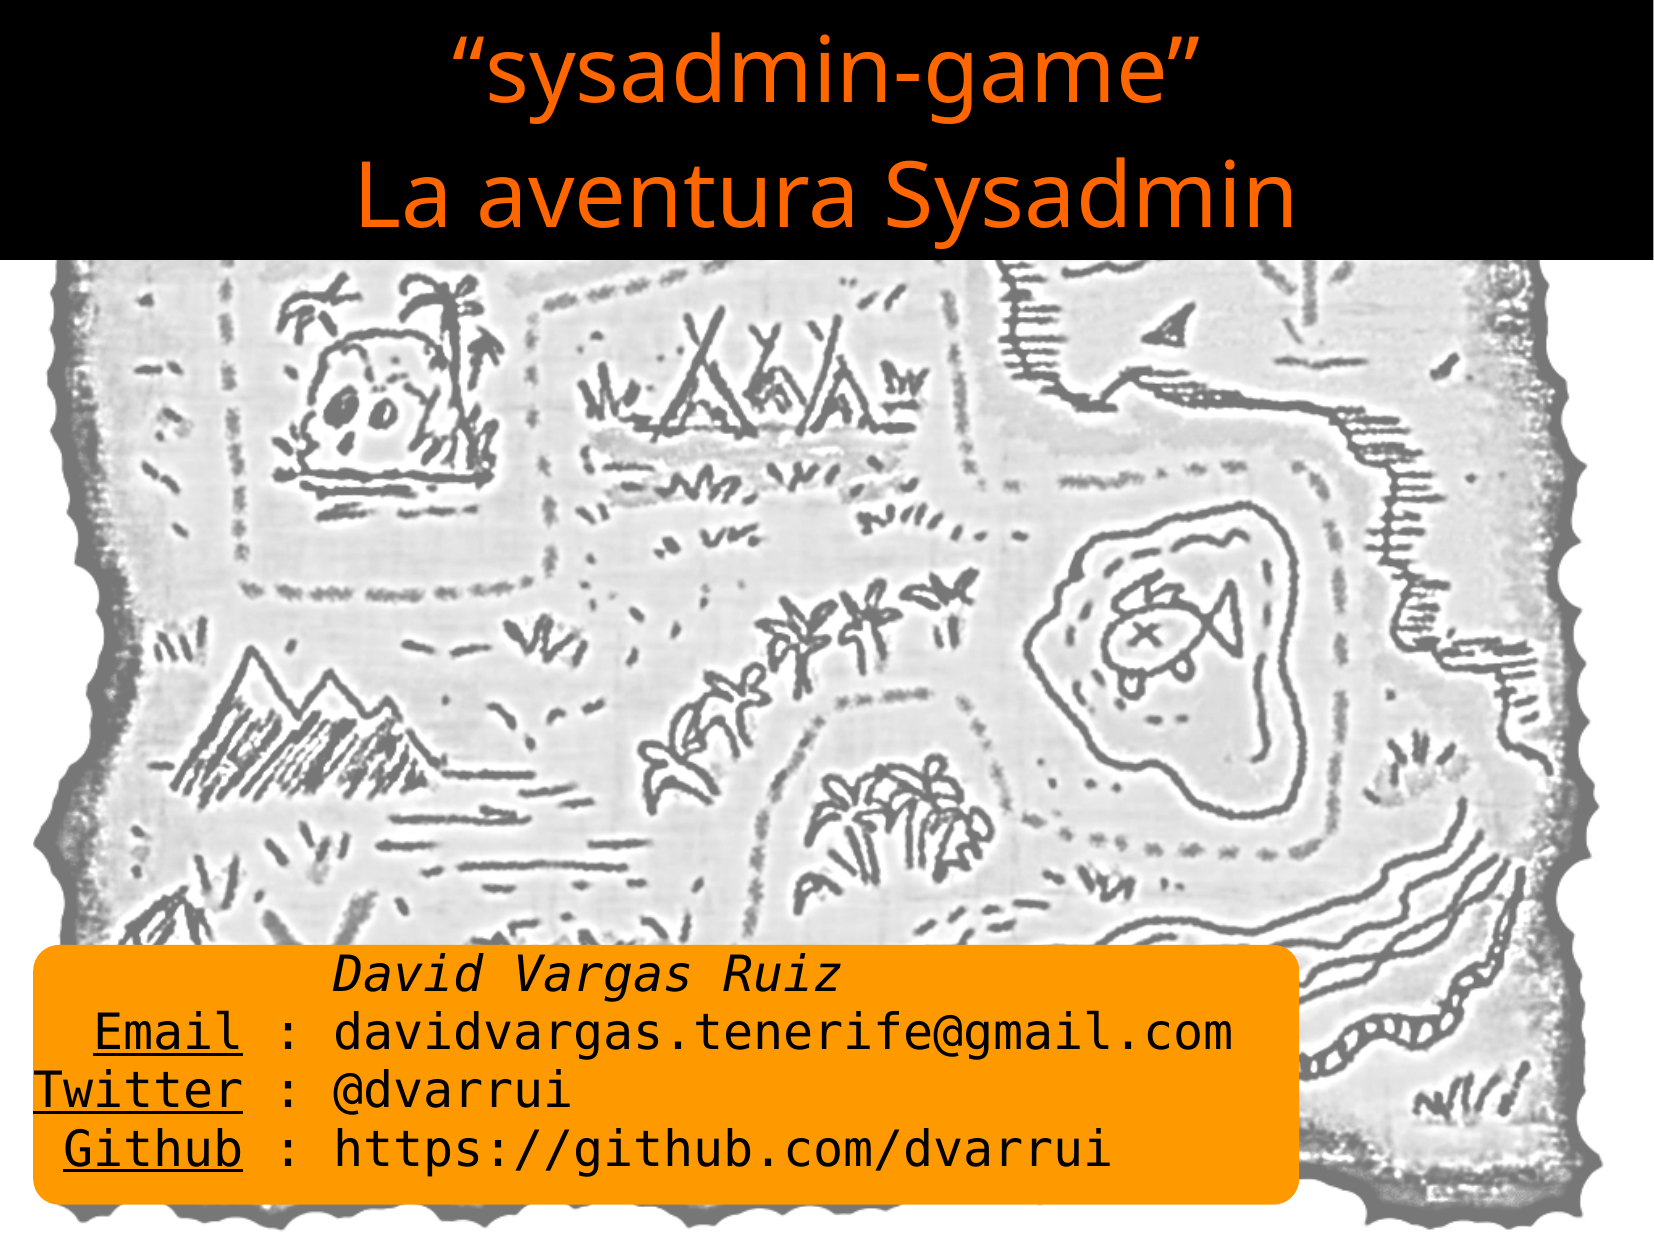

# “sysadmin-game” La aventura Sysadmin
 David Vargas Ruiz
 Email : davidvargas.tenerife@gmail.com
Twitter : @dvarrui
 Github : https://github.com/dvarrui